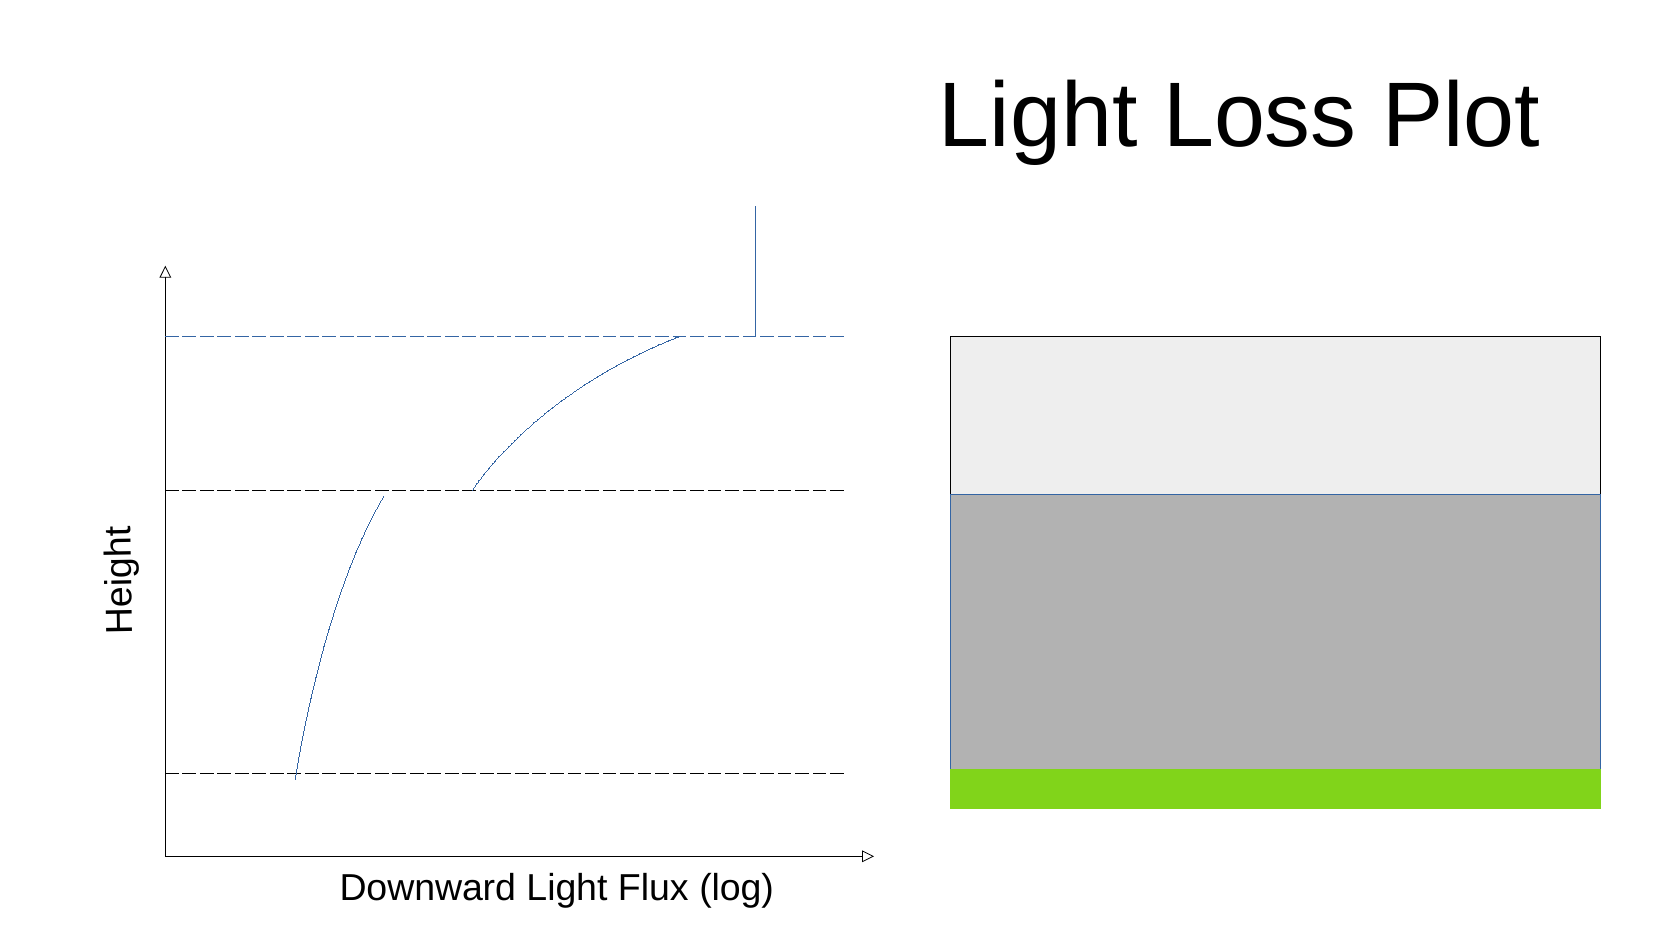

# Light Loss Plot
Height
Downward Light Flux (log)